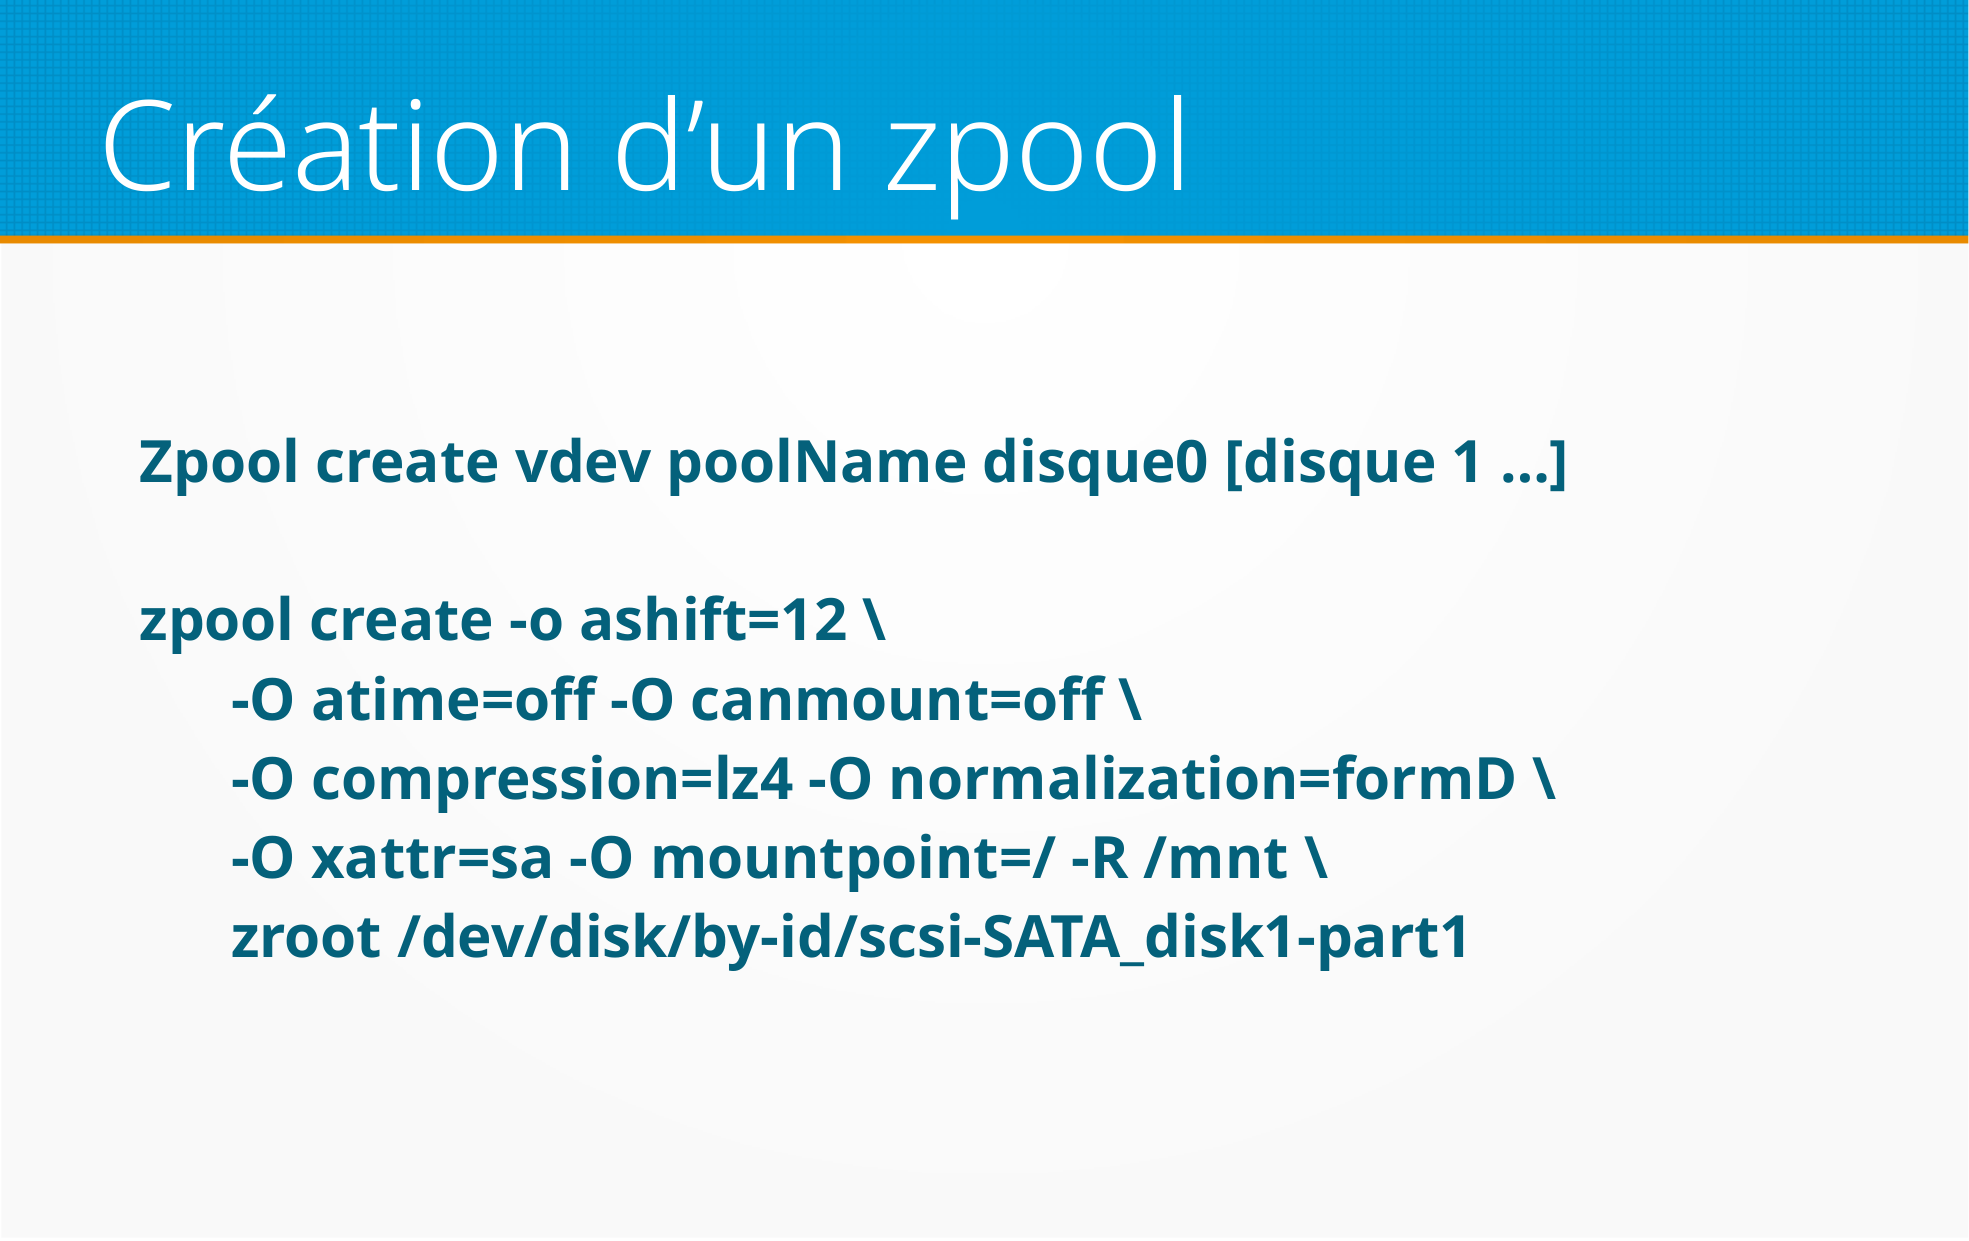

# Création d’un zpool
Zpool create vdev poolName disque0 [disque 1 …]
zpool create -o ashift=12 \
 -O atime=off -O canmount=off \
 -O compression=lz4 -O normalization=formD \
 -O xattr=sa -O mountpoint=/ -R /mnt \
 zroot /dev/disk/by-id/scsi-SATA_disk1-part1